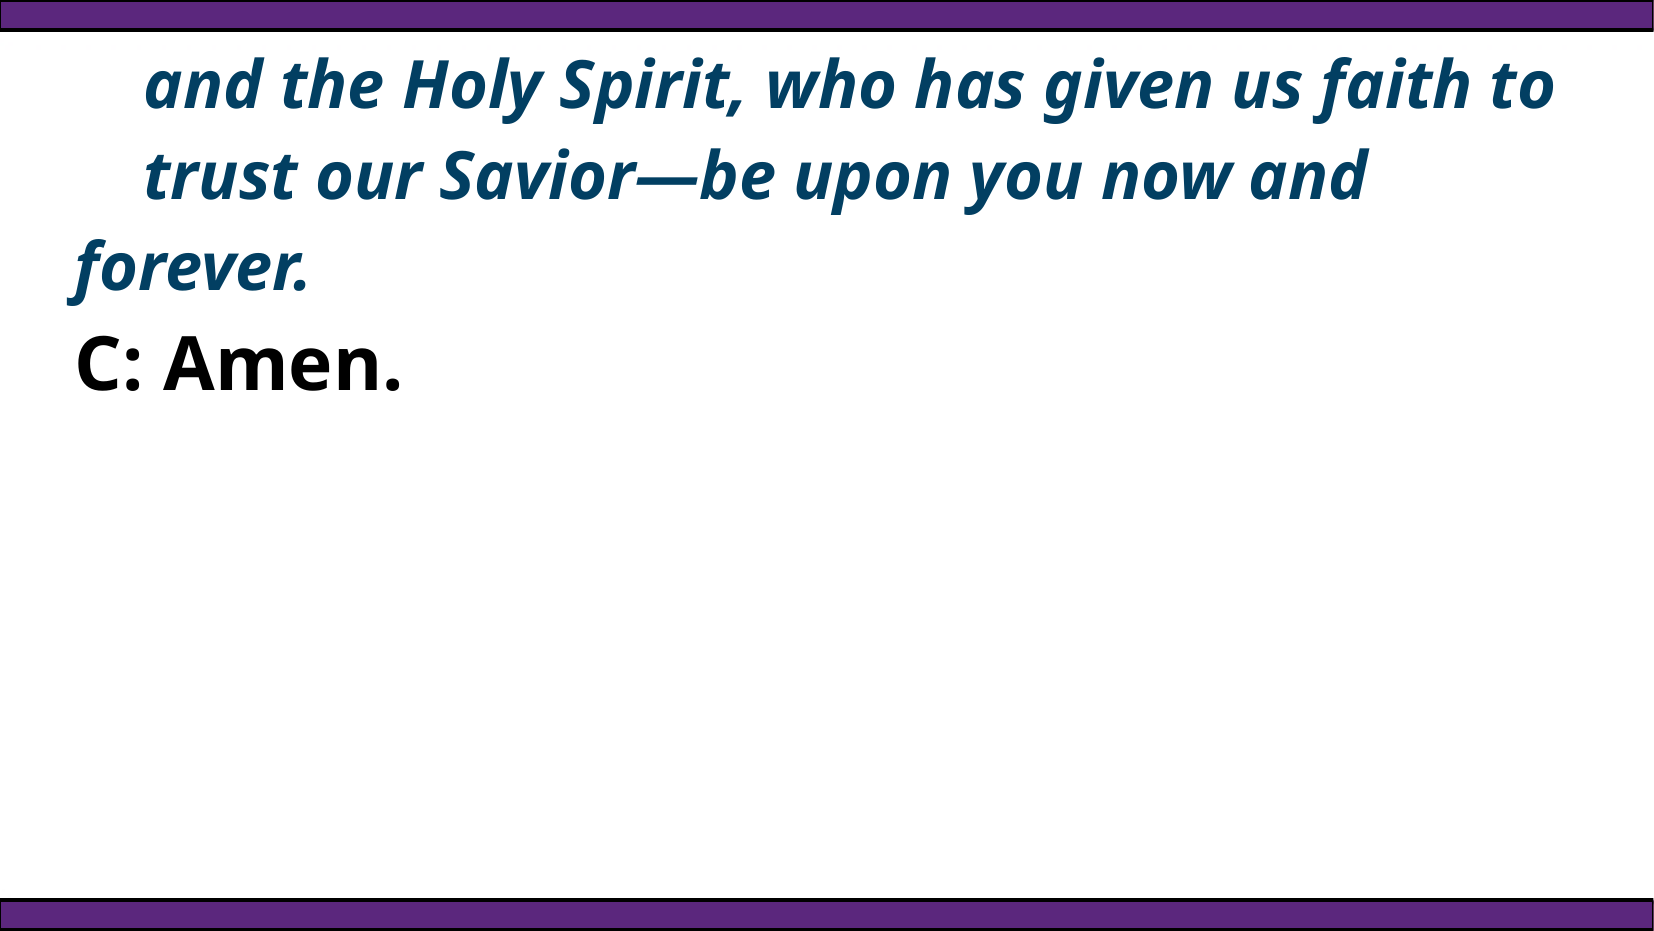

and the Holy Spirit, who has given us faith to
 trust our Savior—be upon you now and forever.
C: Amen.